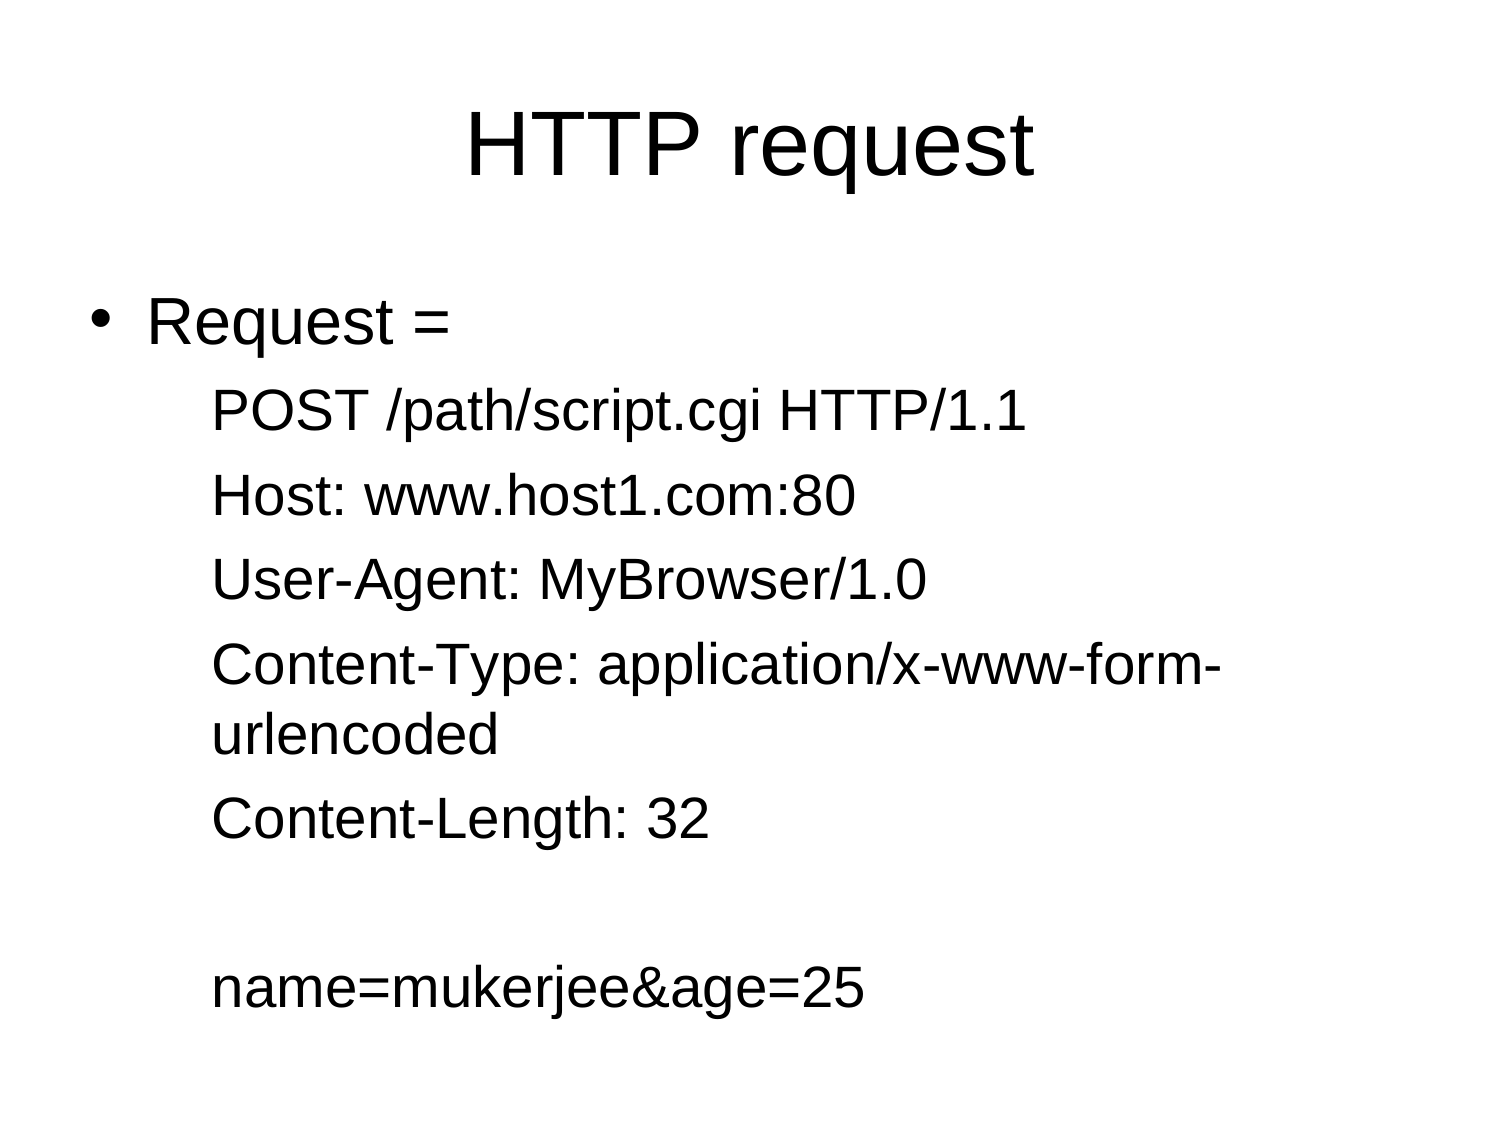

# HTTP request
Request =
POST /path/script.cgi HTTP/1.1
Host: www.host1.com:80
User-Agent: MyBrowser/1.0
Content-Type: application/x-www-form-urlencoded
Content-Length: 32
name=mukerjee&age=25